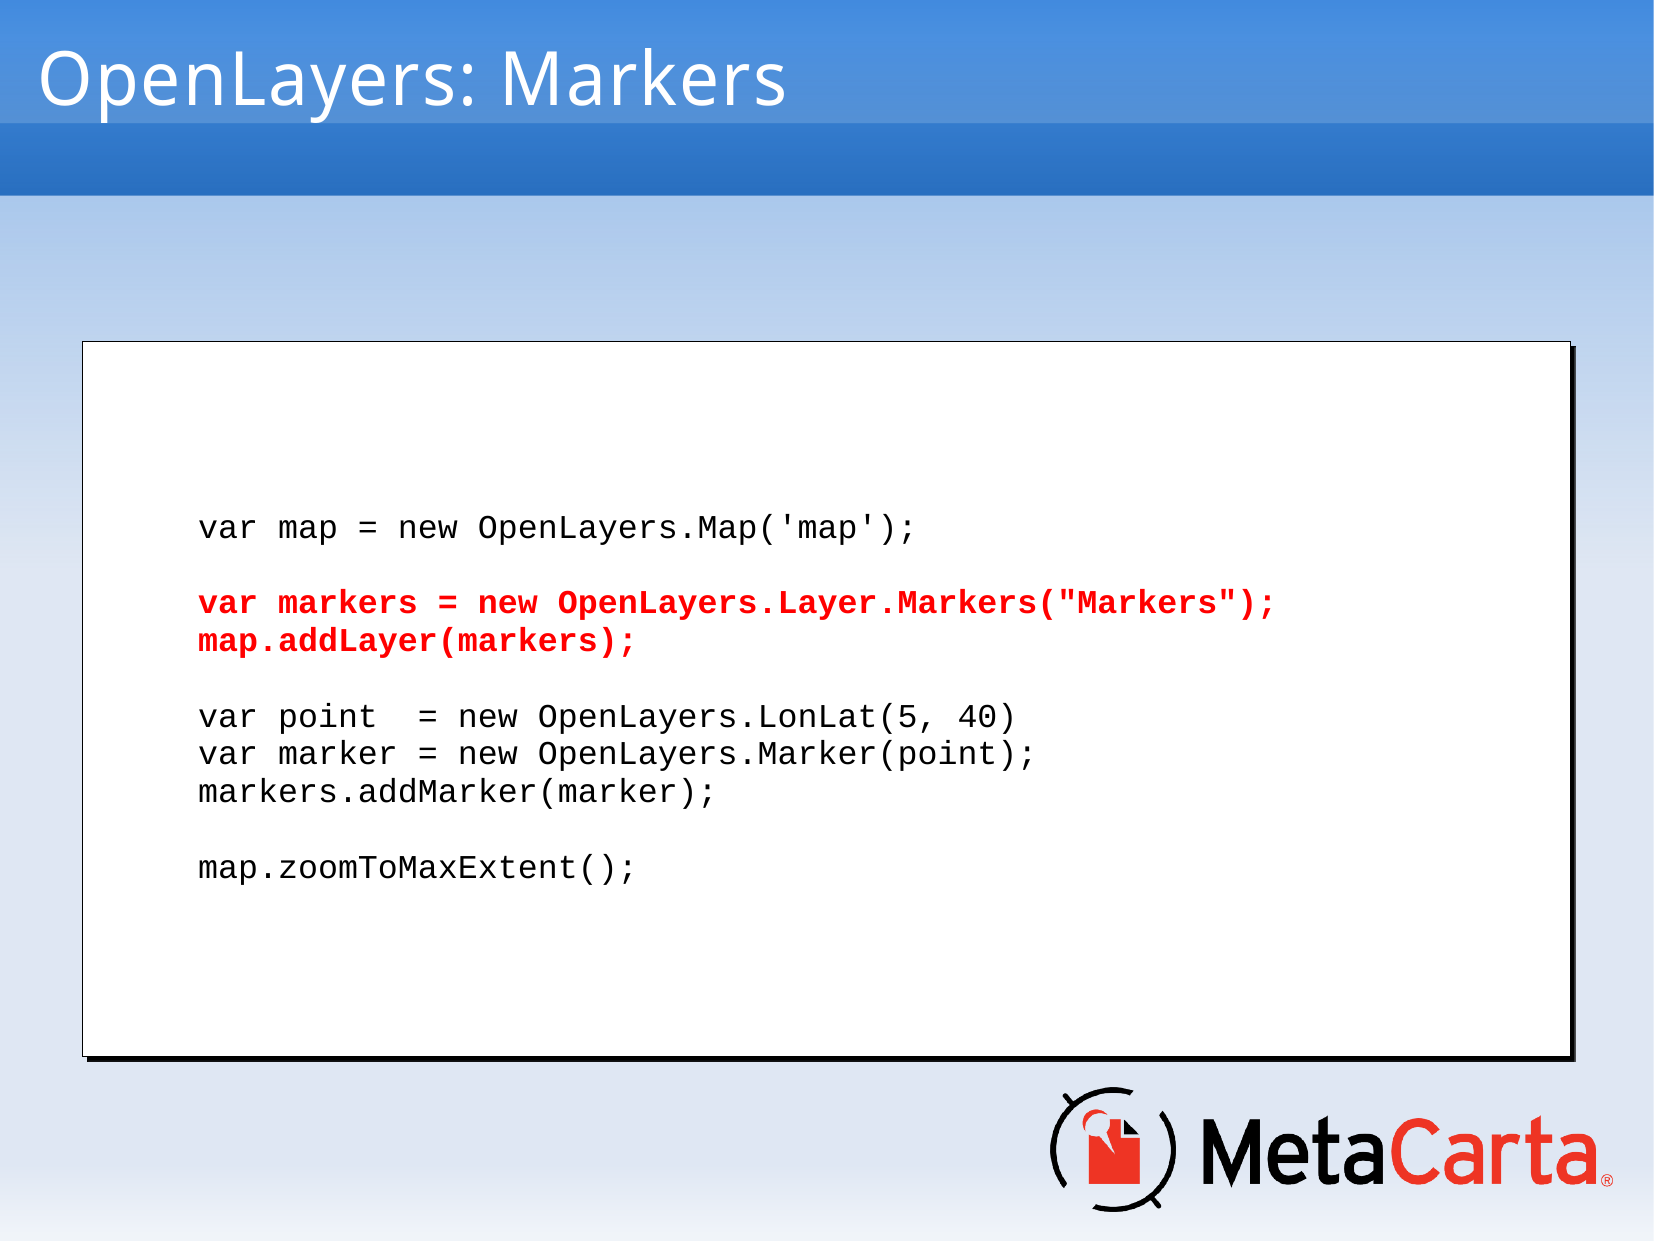

# OpenLayers: Markers
 var map = new OpenLayers.Map('map');
 var markers = new OpenLayers.Layer.Markers("Markers");
 map.addLayer(markers);
 var point = new OpenLayers.LonLat(5, 40)
 var marker = new OpenLayers.Marker(point);
 markers.addMarker(marker);
 map.zoomToMaxExtent();